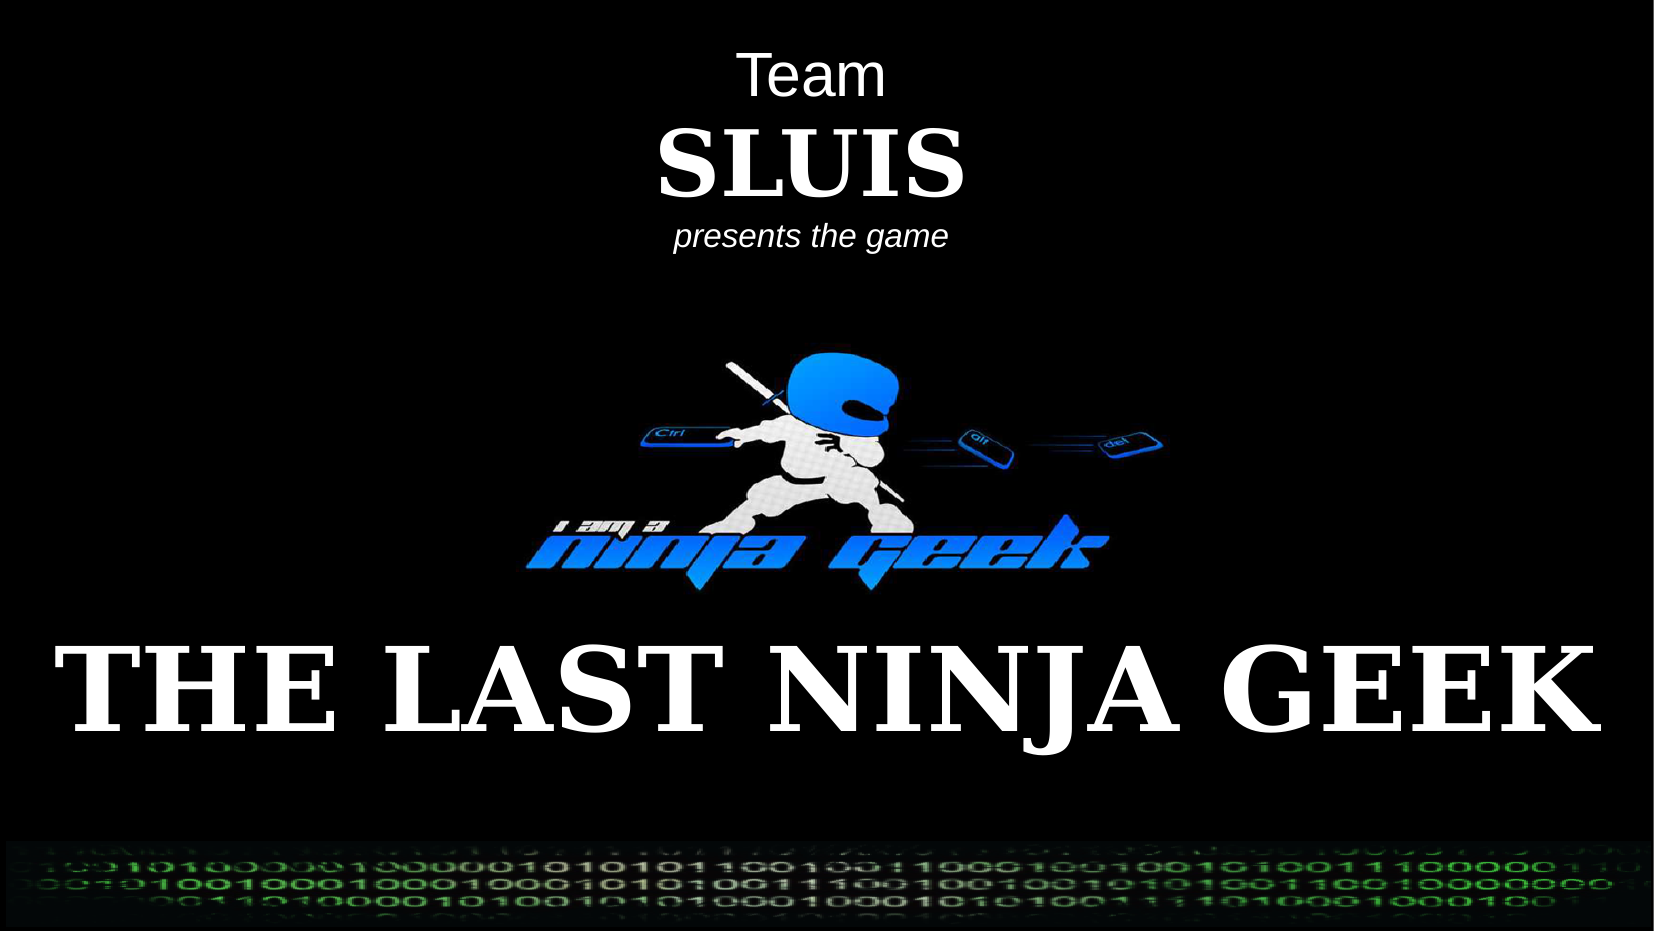

# Team SLUIS presents the game
THE LAST NINJA GEEK